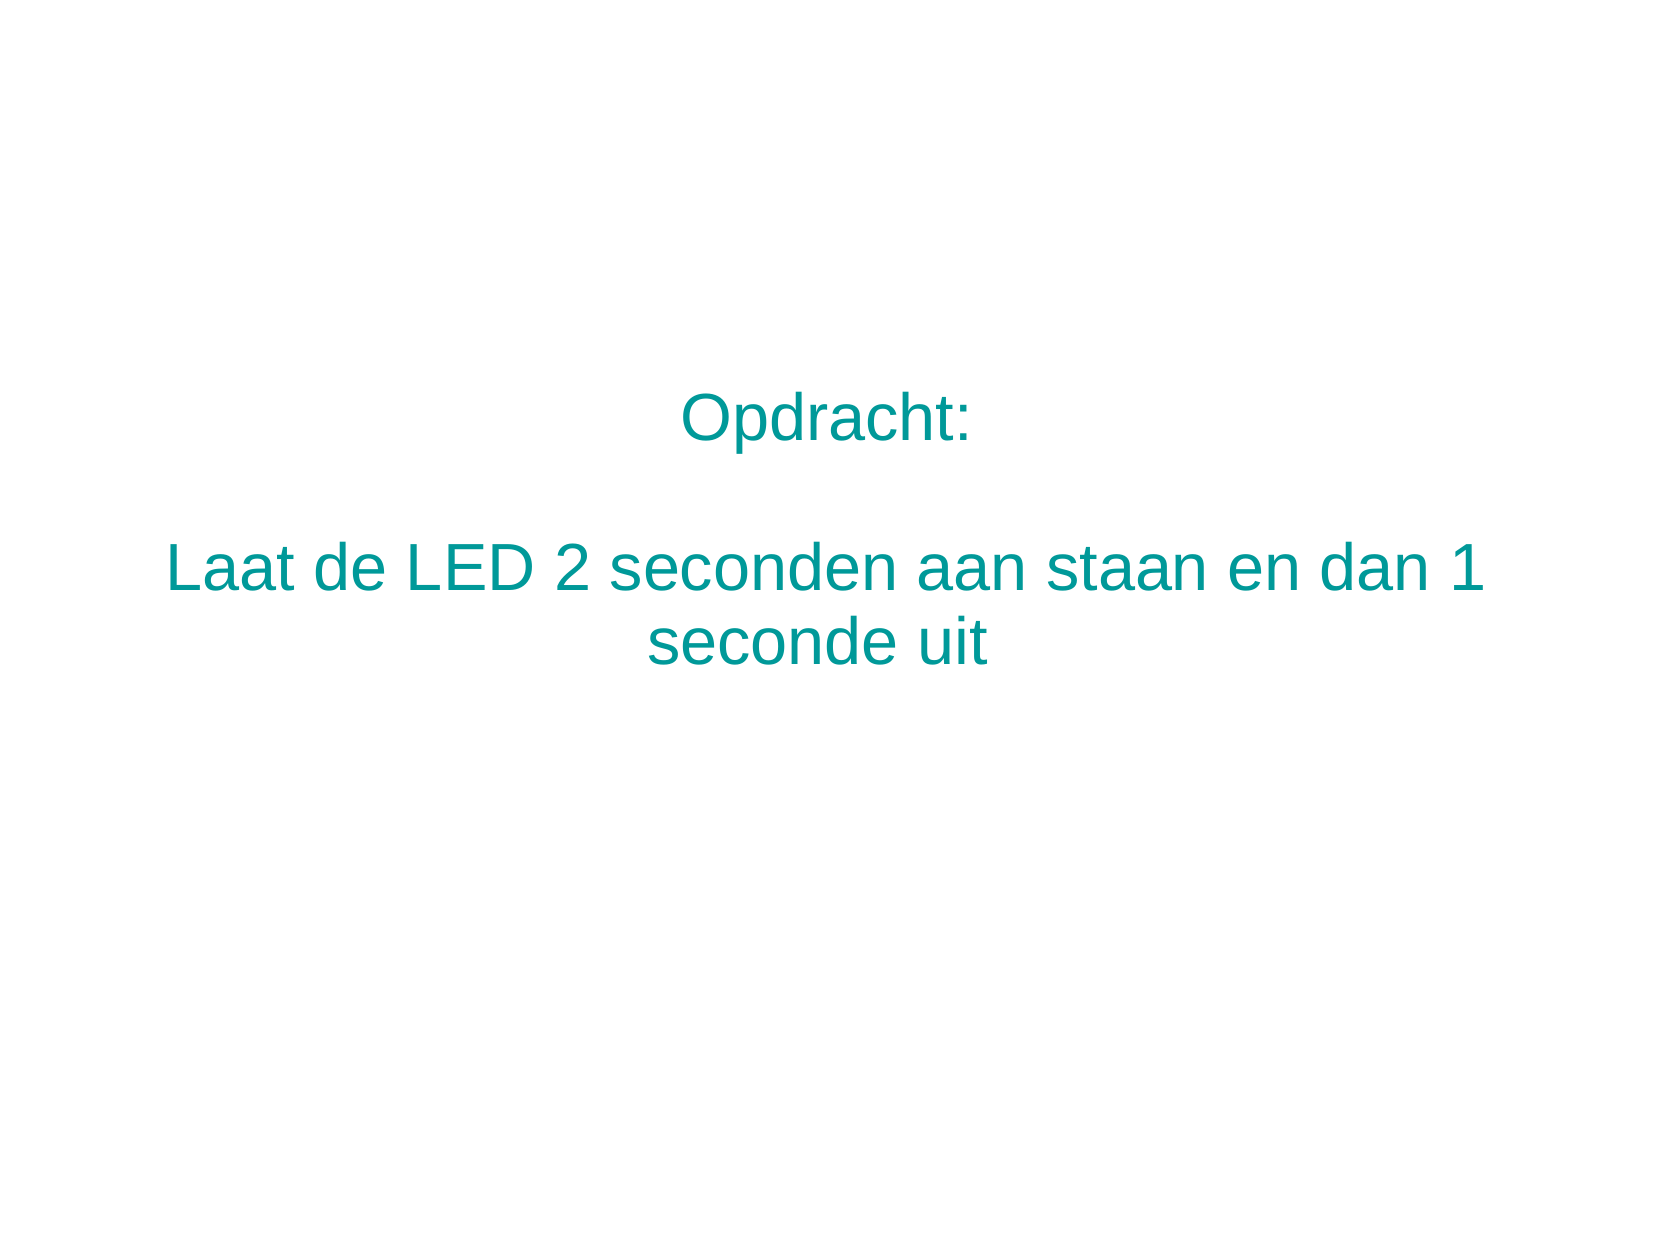

# Opdracht:
Laat de LED 2 seconden aan staan en dan 1 seconde uit